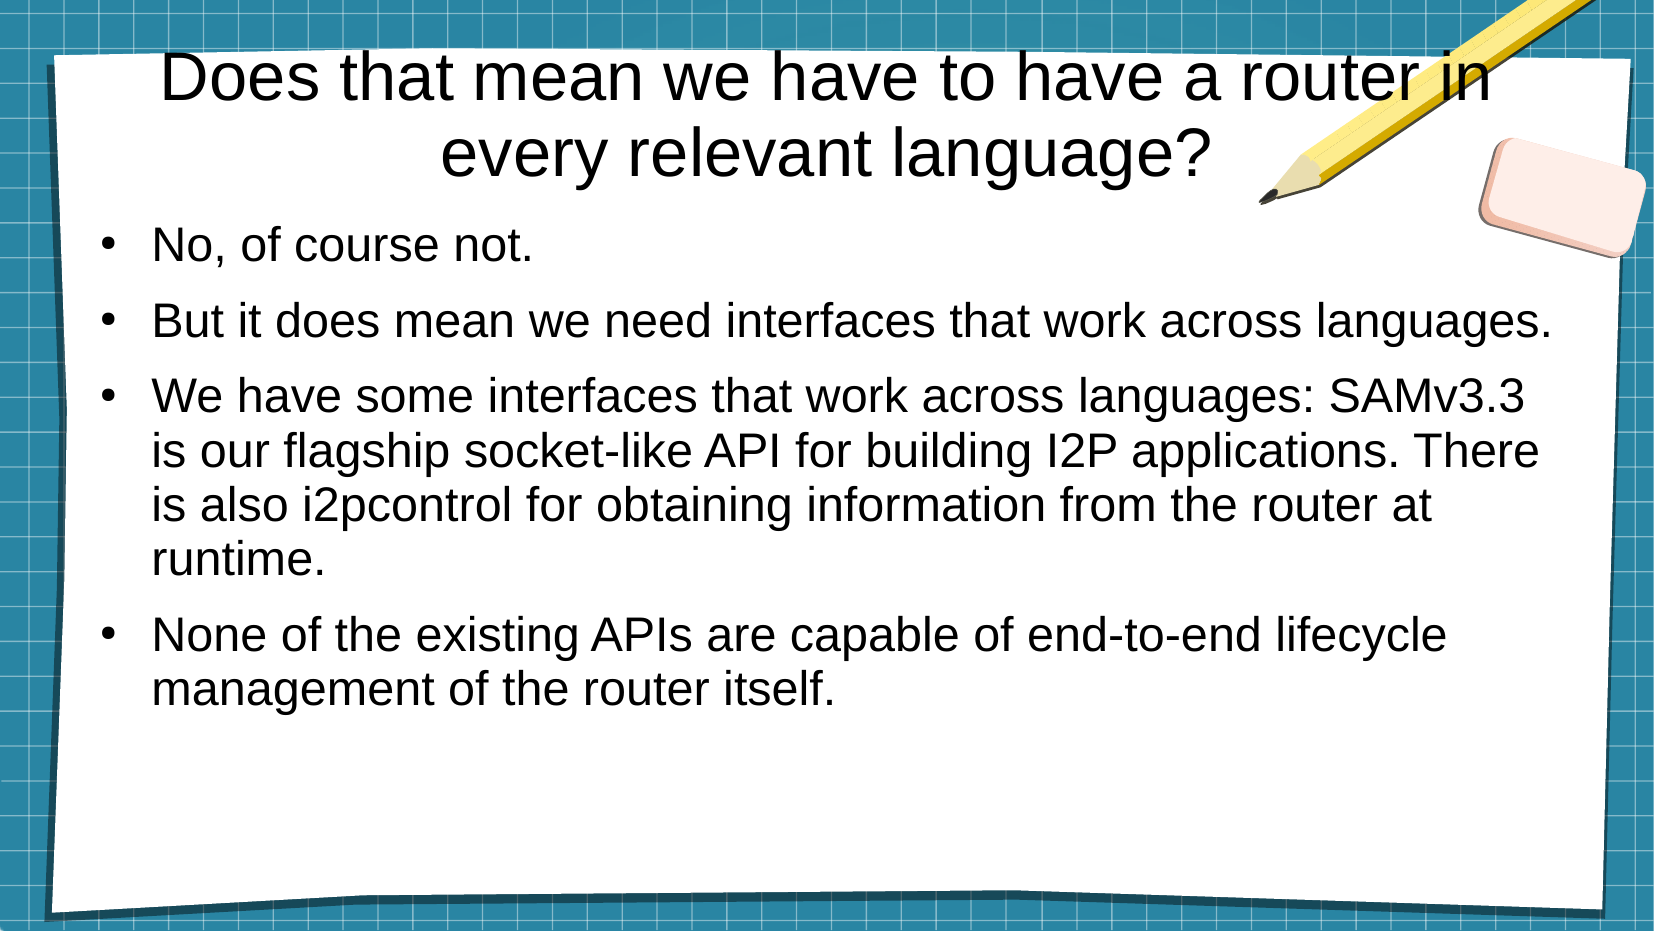

# Does that mean we have to have a router in every relevant language?
No, of course not.
But it does mean we need interfaces that work across languages.
We have some interfaces that work across languages: SAMv3.3 is our flagship socket-like API for building I2P applications. There is also i2pcontrol for obtaining information from the router at runtime.
None of the existing APIs are capable of end-to-end lifecycle management of the router itself.